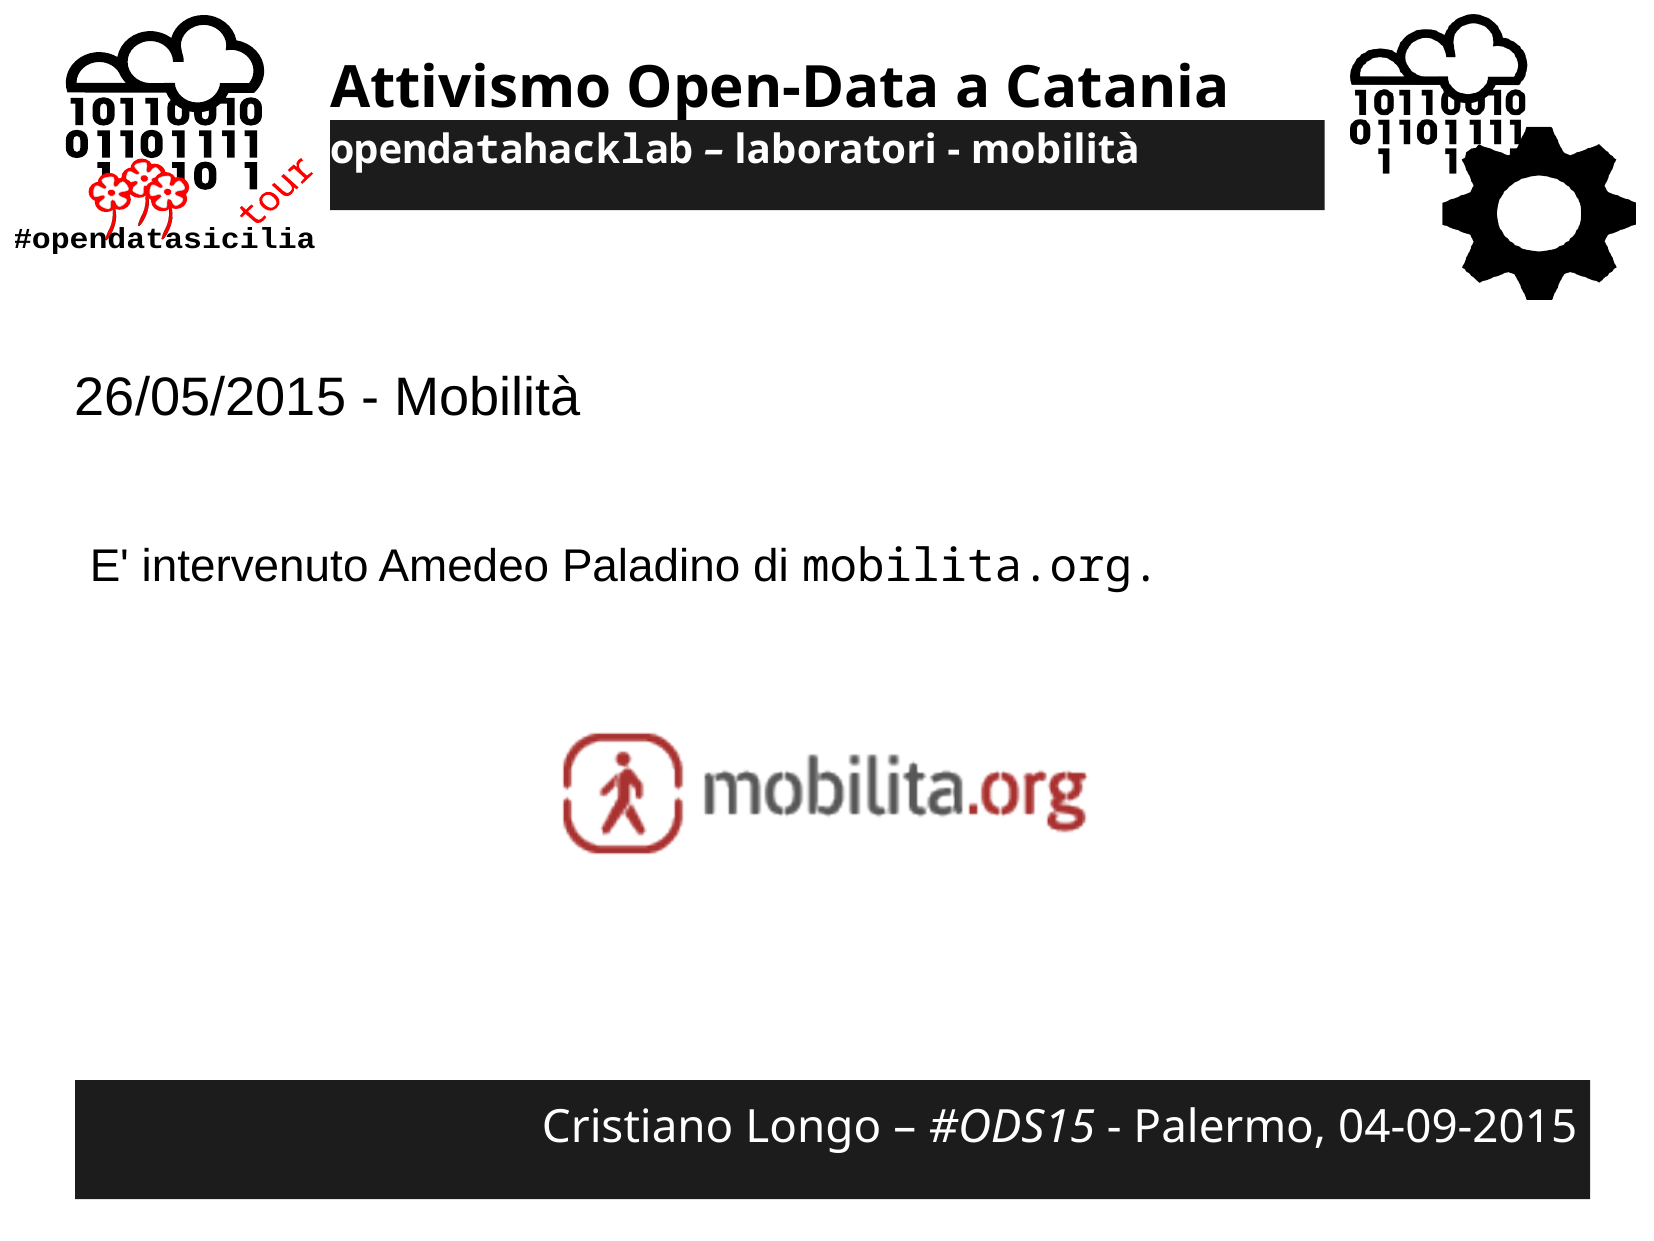

# Attivismo Open-Data a Catania
opendatahacklab – laboratori - mobilità
26/05/2015 - Mobilità
E' intervenuto Amedeo Paladino di mobilita.org.
 Cristiano Longo – #ODS15 - Palermo, 04-09-2015